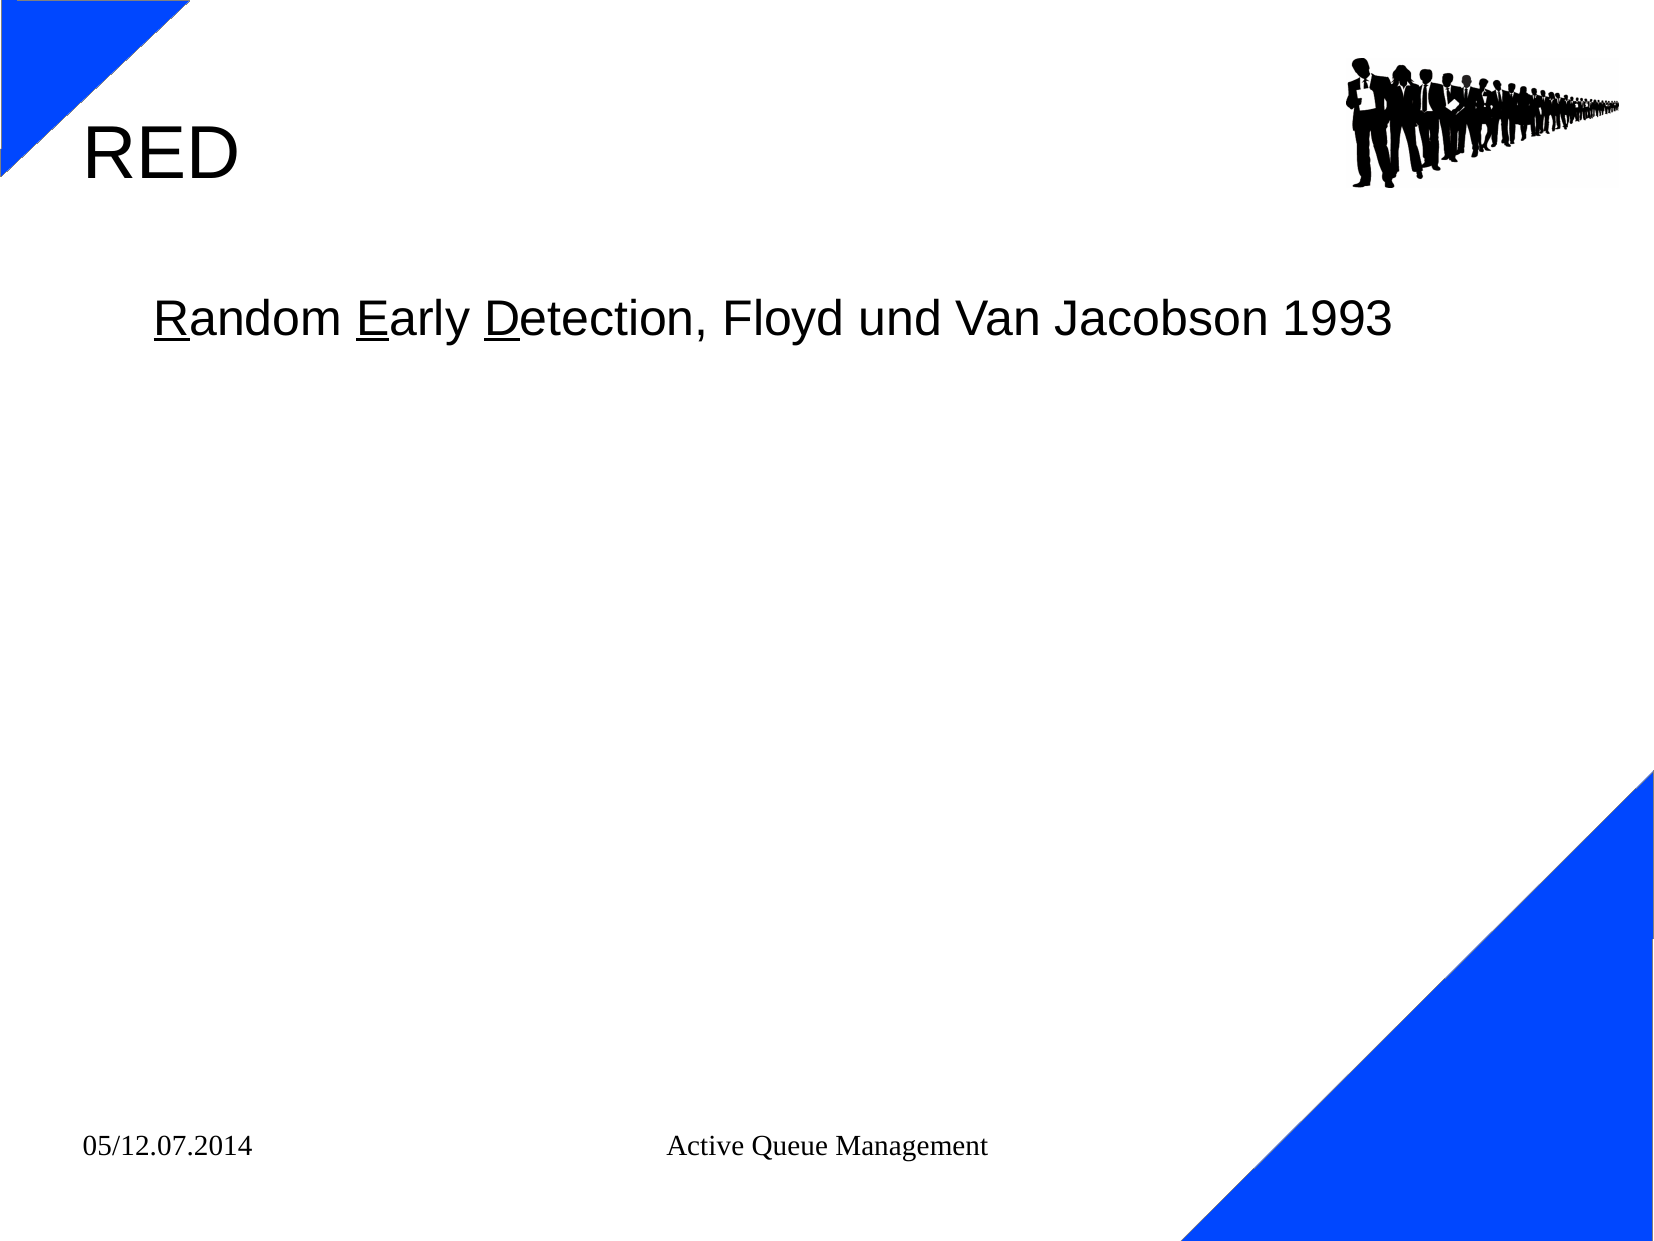

# RED
Random Early Detection, Floyd und Van Jacobson 1993
05/12.07.2014
Active Queue Management
4